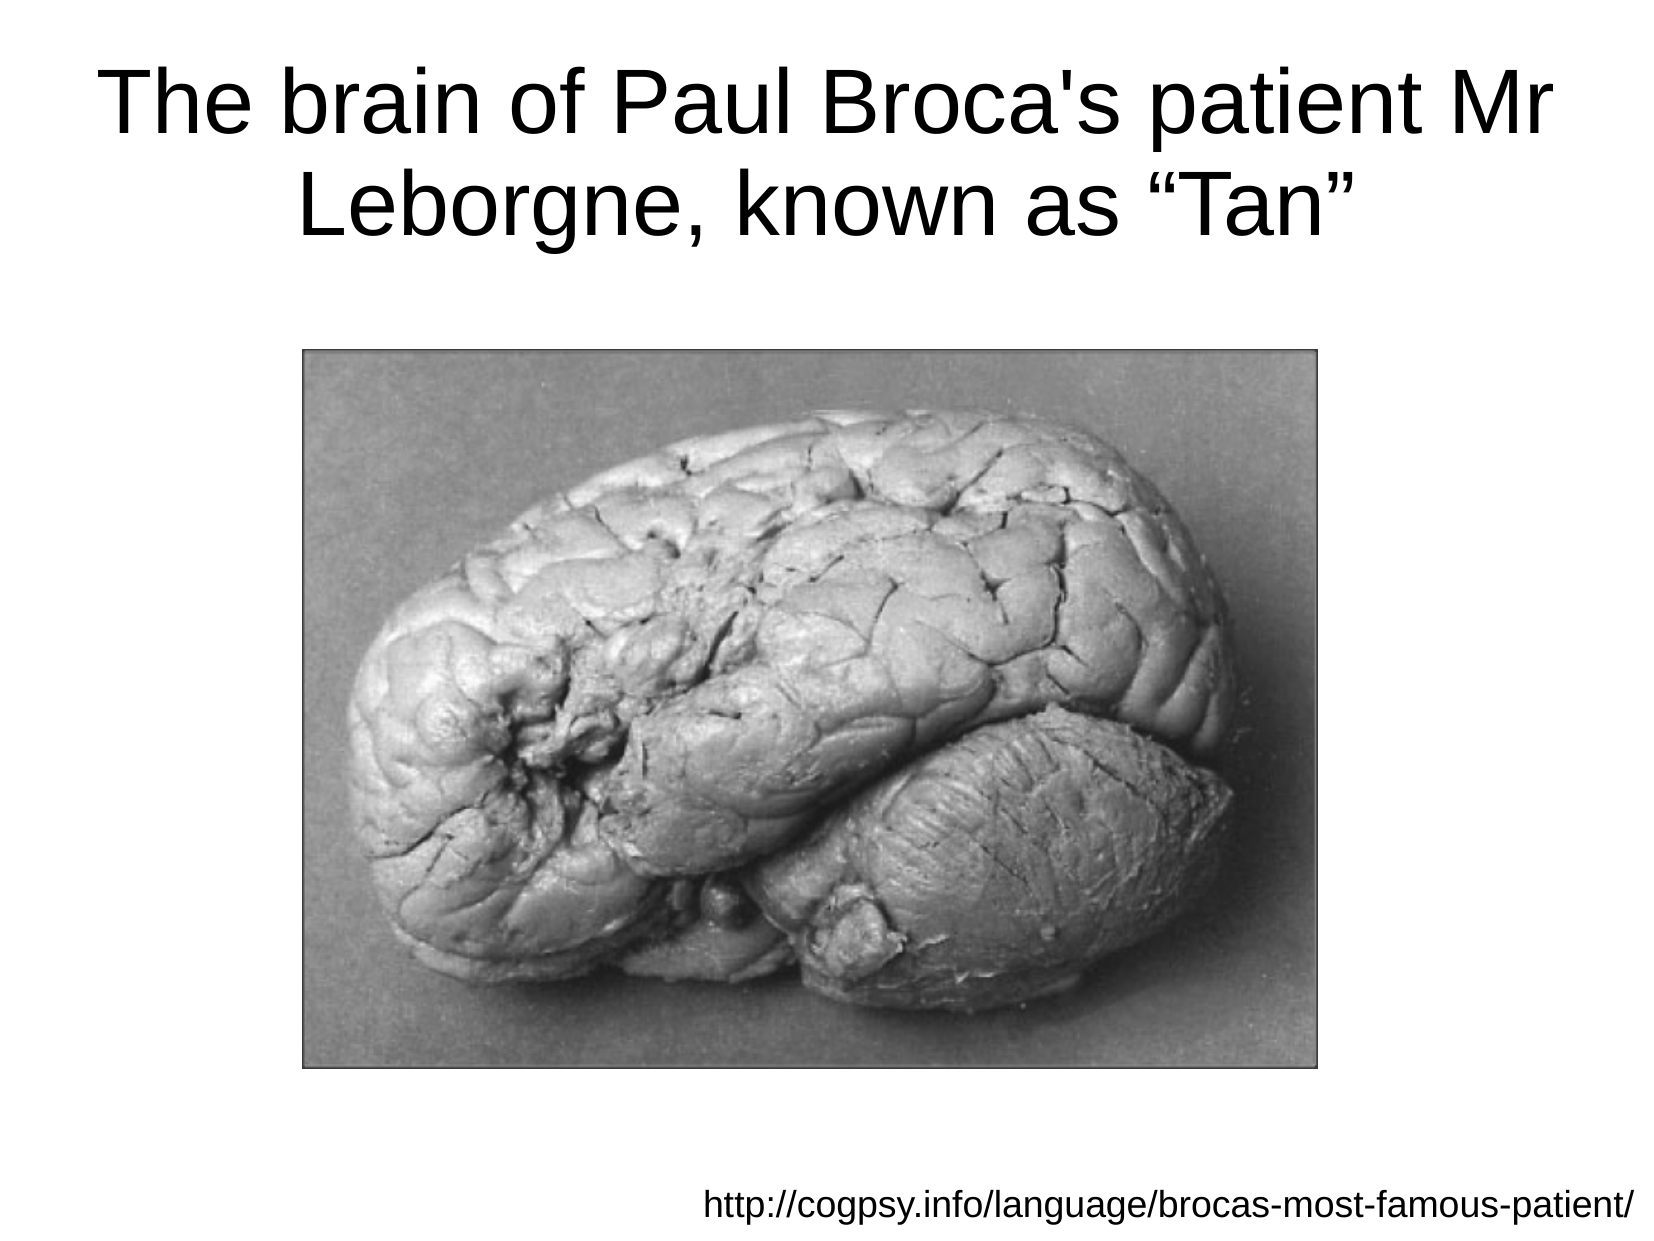

# The brain of Paul Broca's patient Mr Leborgne, known as “Tan”
http://cogpsy.info/language/brocas-most-famous-patient/